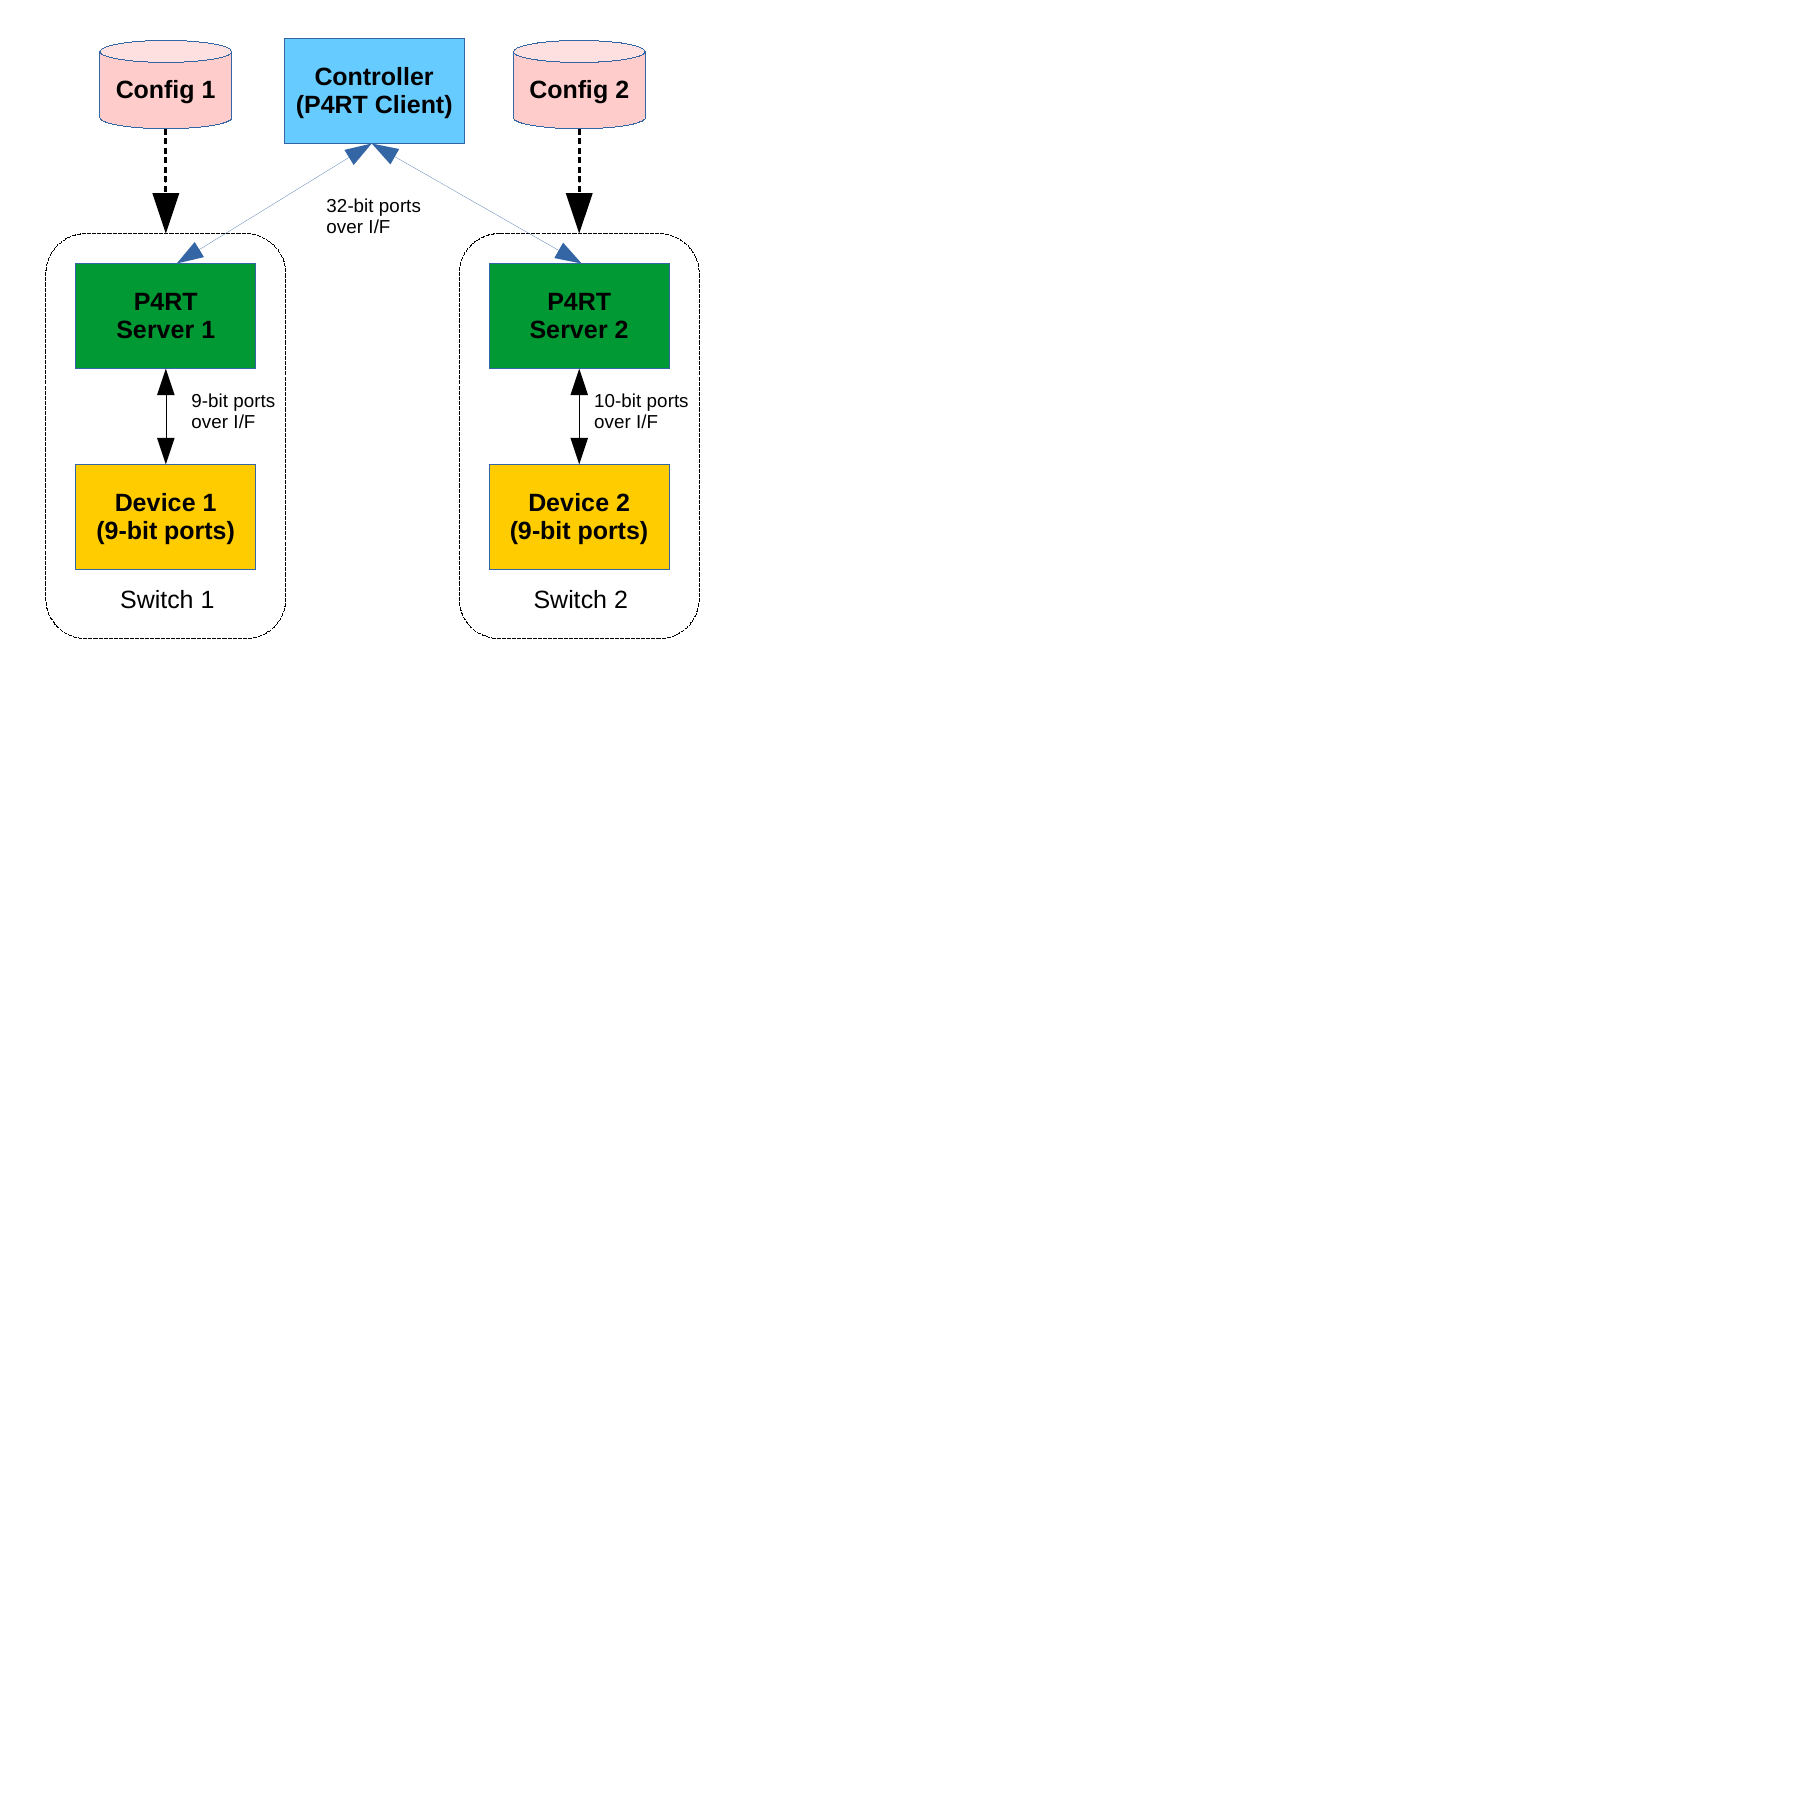

Controller
(P4RT Client)
Config 1
Config 2
32-bit ports over I/F
P4RT
Server 1
P4RT
Server 2
9-bit ports over I/F
10-bit ports over I/F
Device 1
(9-bit ports)
Device 2
(9-bit ports)
Switch 1
Switch 2